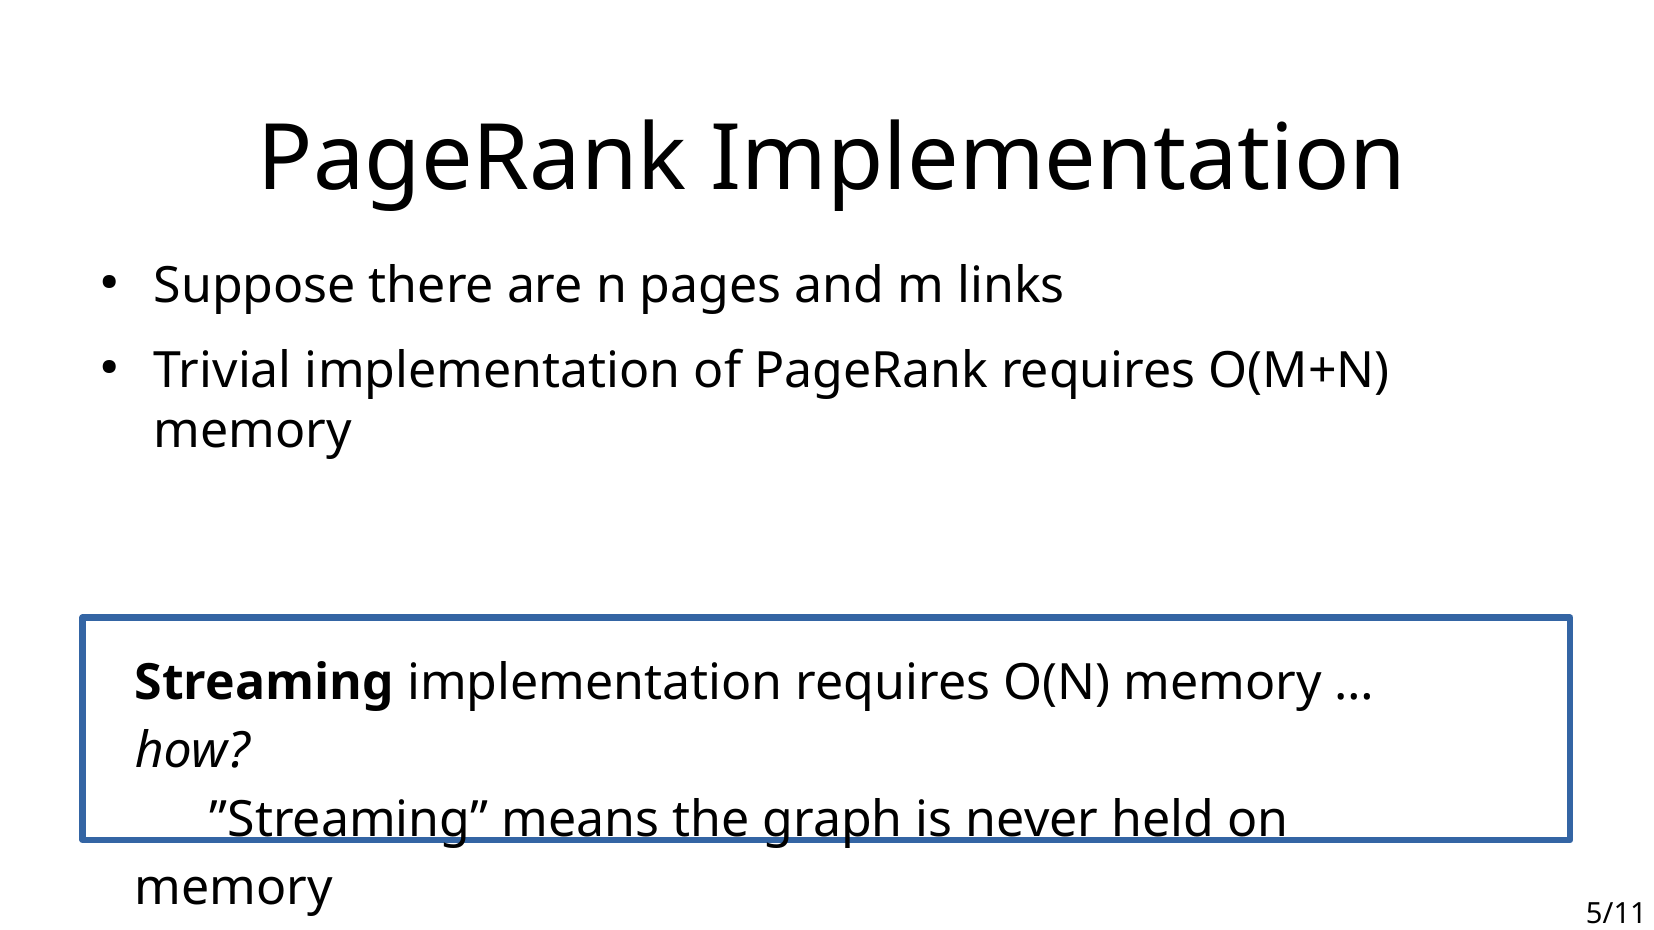

# PageRank Implementation
Suppose there are n pages and m links
Trivial implementation of PageRank requires O(M+N) memory
Streaming implementation requires O(N) memory … how?
	”Streaming” means the graph is never held on memory
5